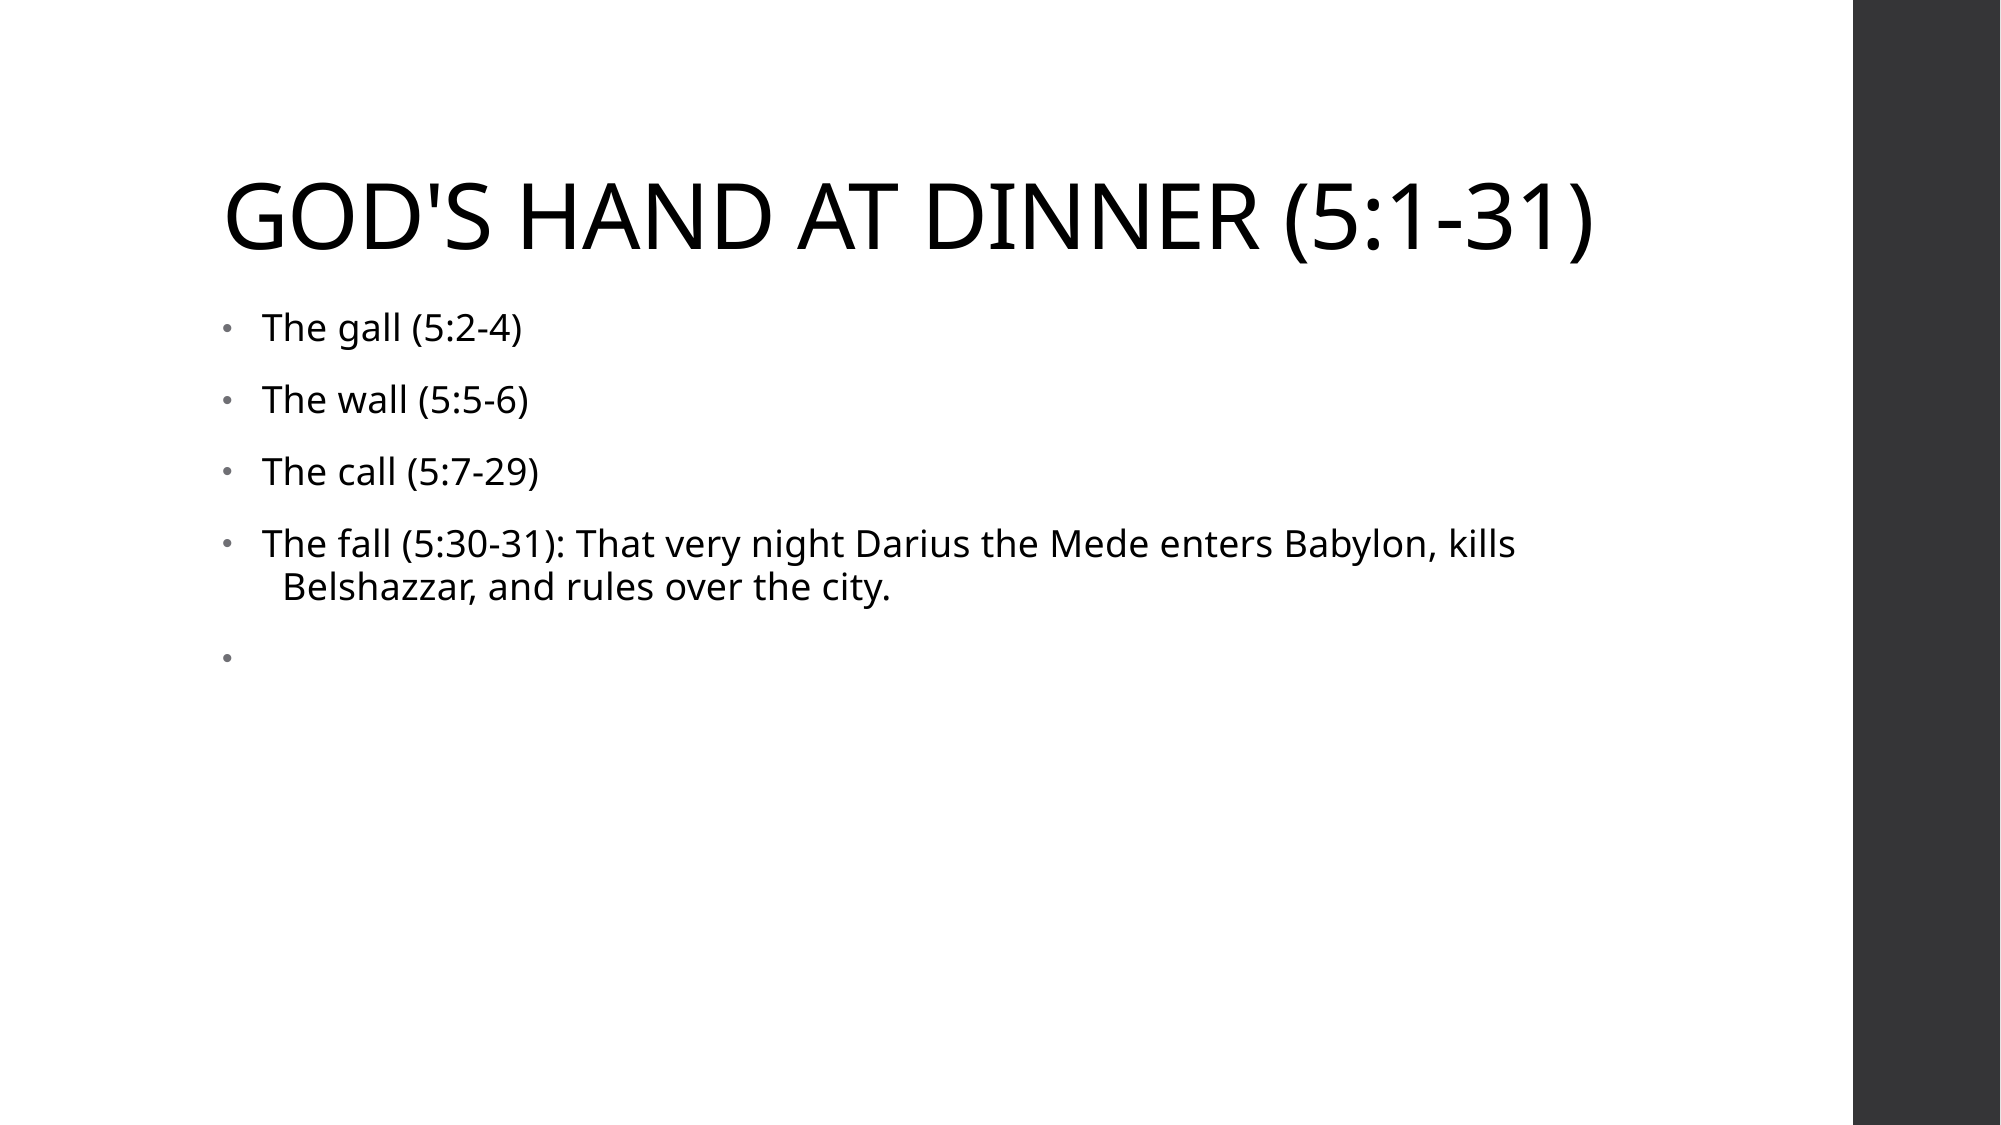

# GOD'S HAND AT DINNER (5:1-31)
 The gall (5:2-4)
 The wall (5:5-6)
 The call (5:7-29)
 The fall (5:30-31): That very night Darius the Mede enters Babylon, kills Belshazzar, and rules over the city.